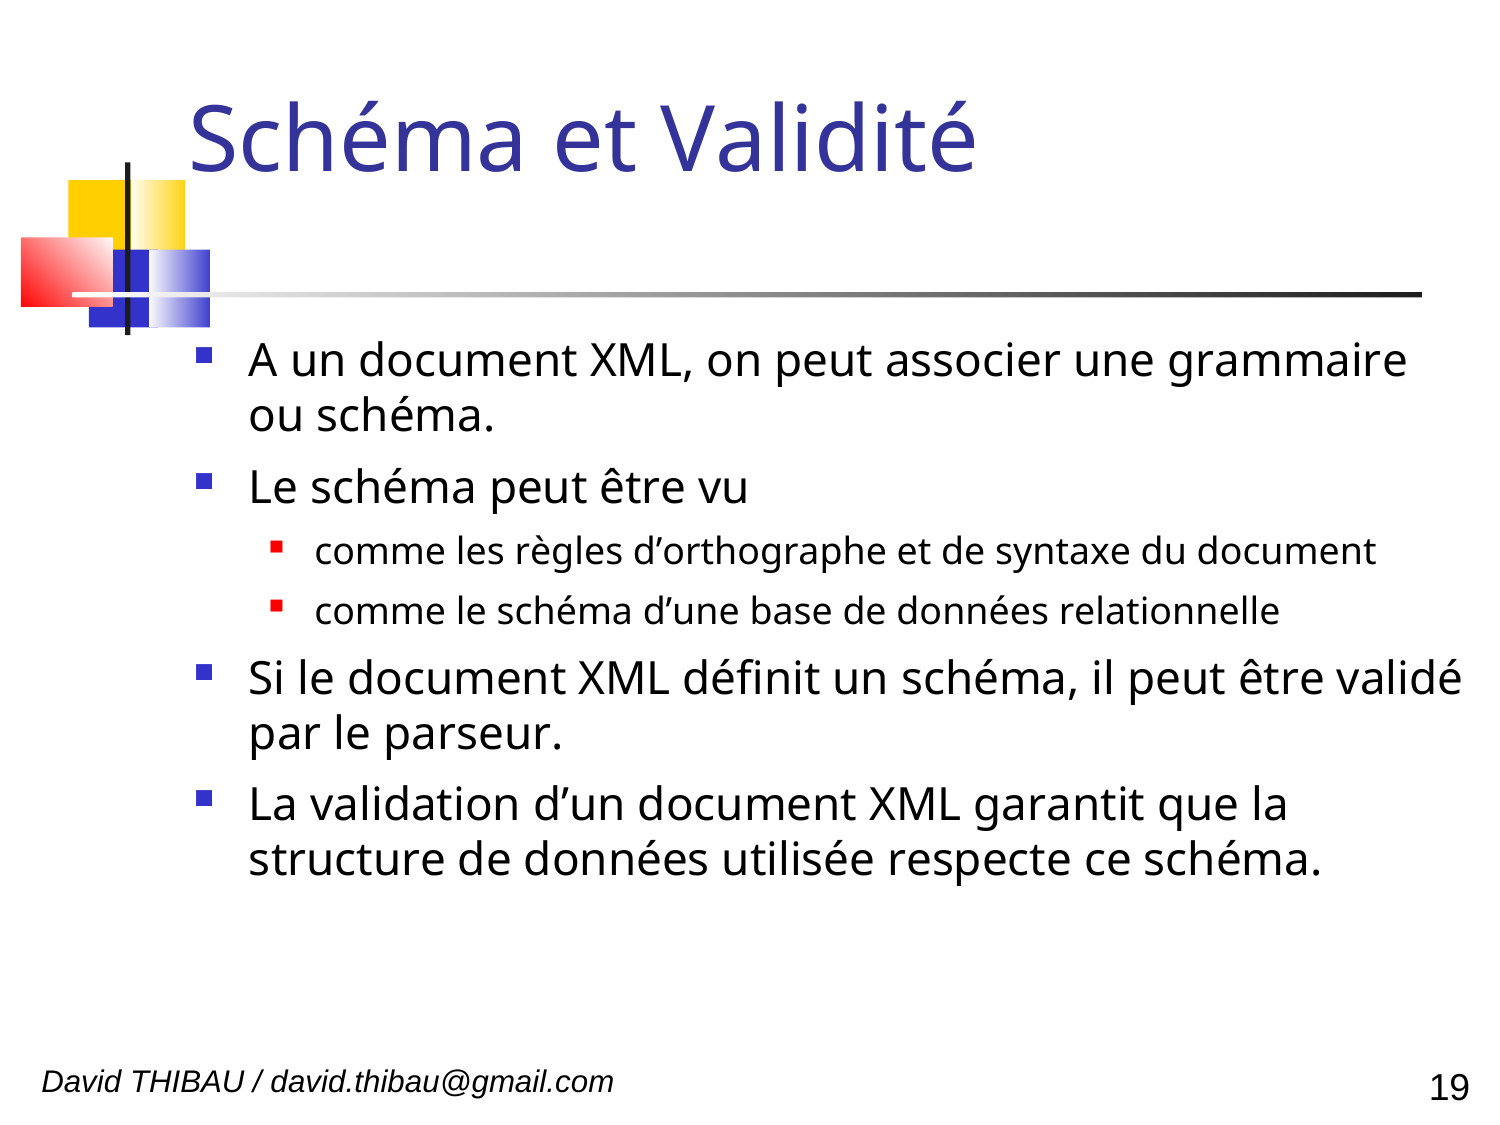

# Schéma et Validité
A un document XML, on peut associer une grammaire ou schéma.
Le schéma peut être vu
comme les règles d’orthographe et de syntaxe du document
comme le schéma d’une base de données relationnelle
Si le document XML définit un schéma, il peut être validé par le parseur.
La validation d’un document XML garantit que la structure de données utilisée respecte ce schéma.